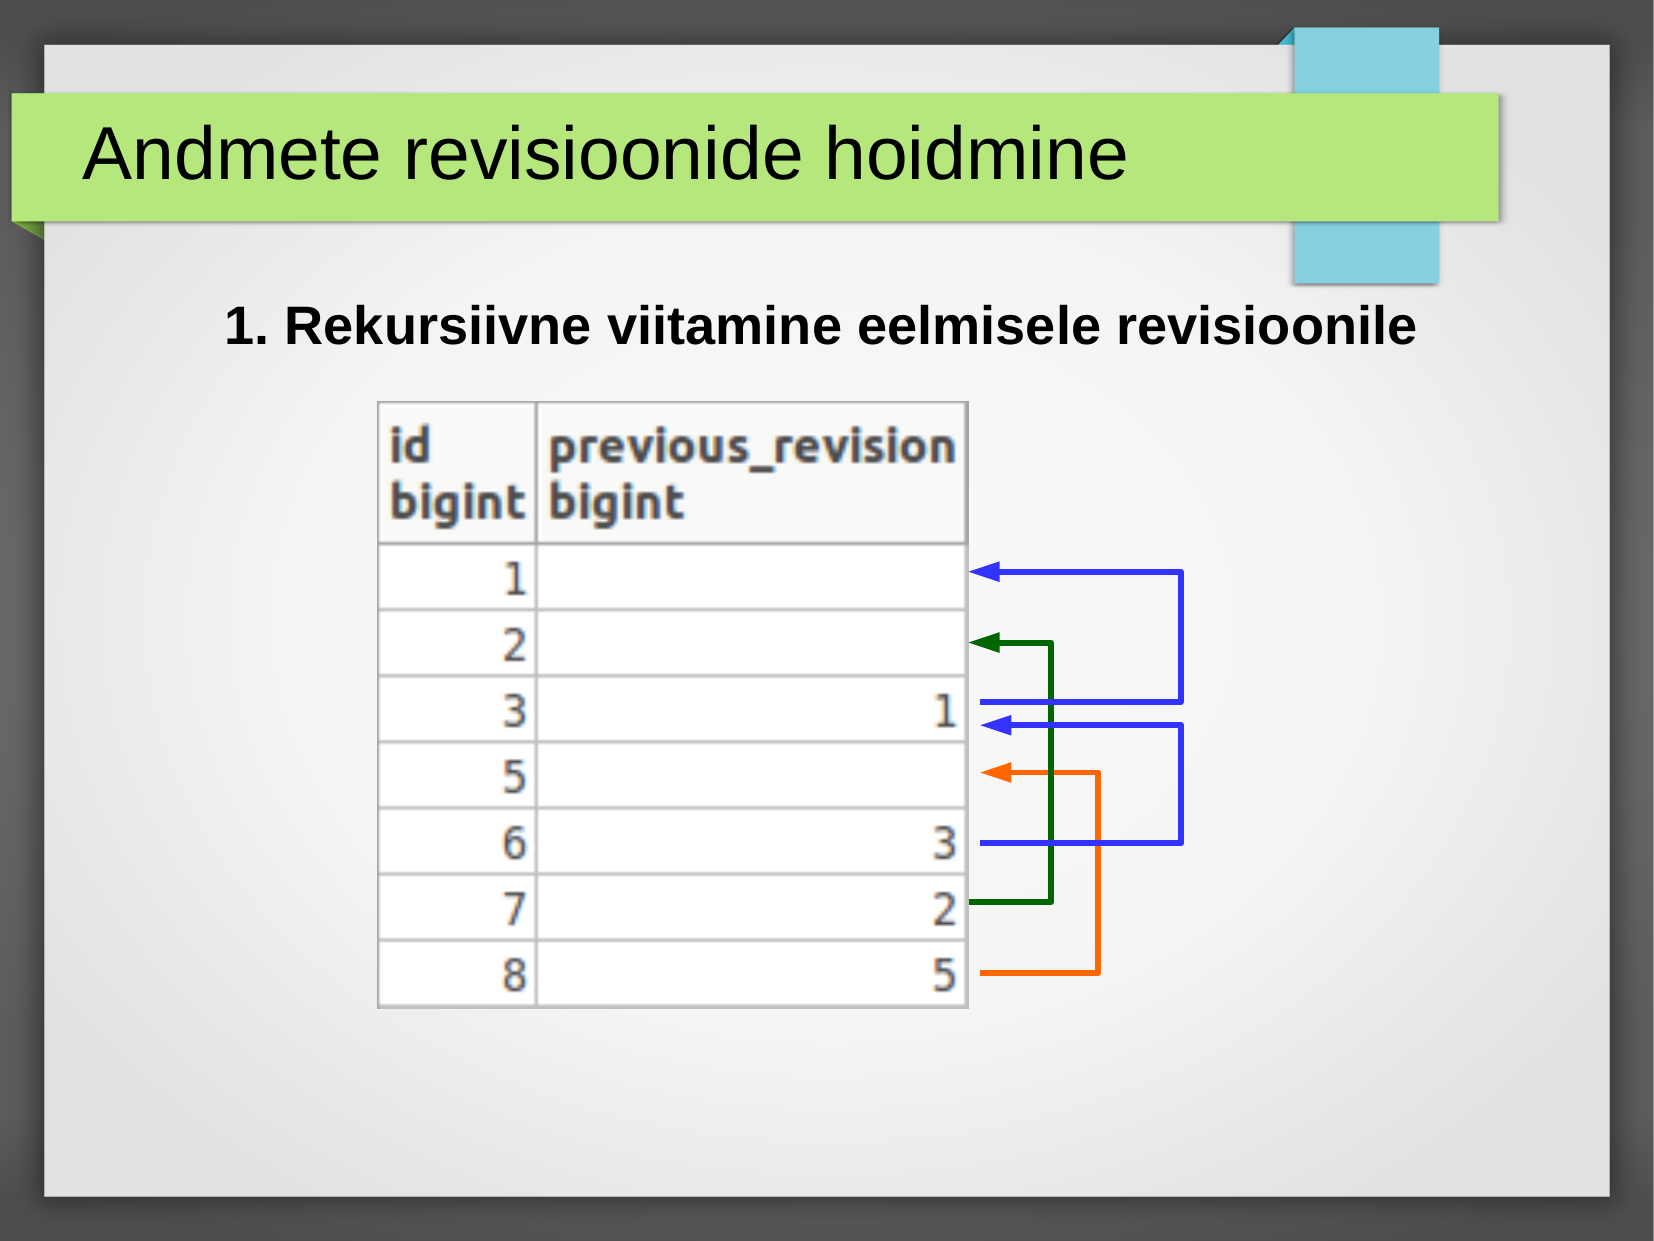

# Andmete revisioonide hoidmine
1. Rekursiivne viitamine eelmisele revisioonile